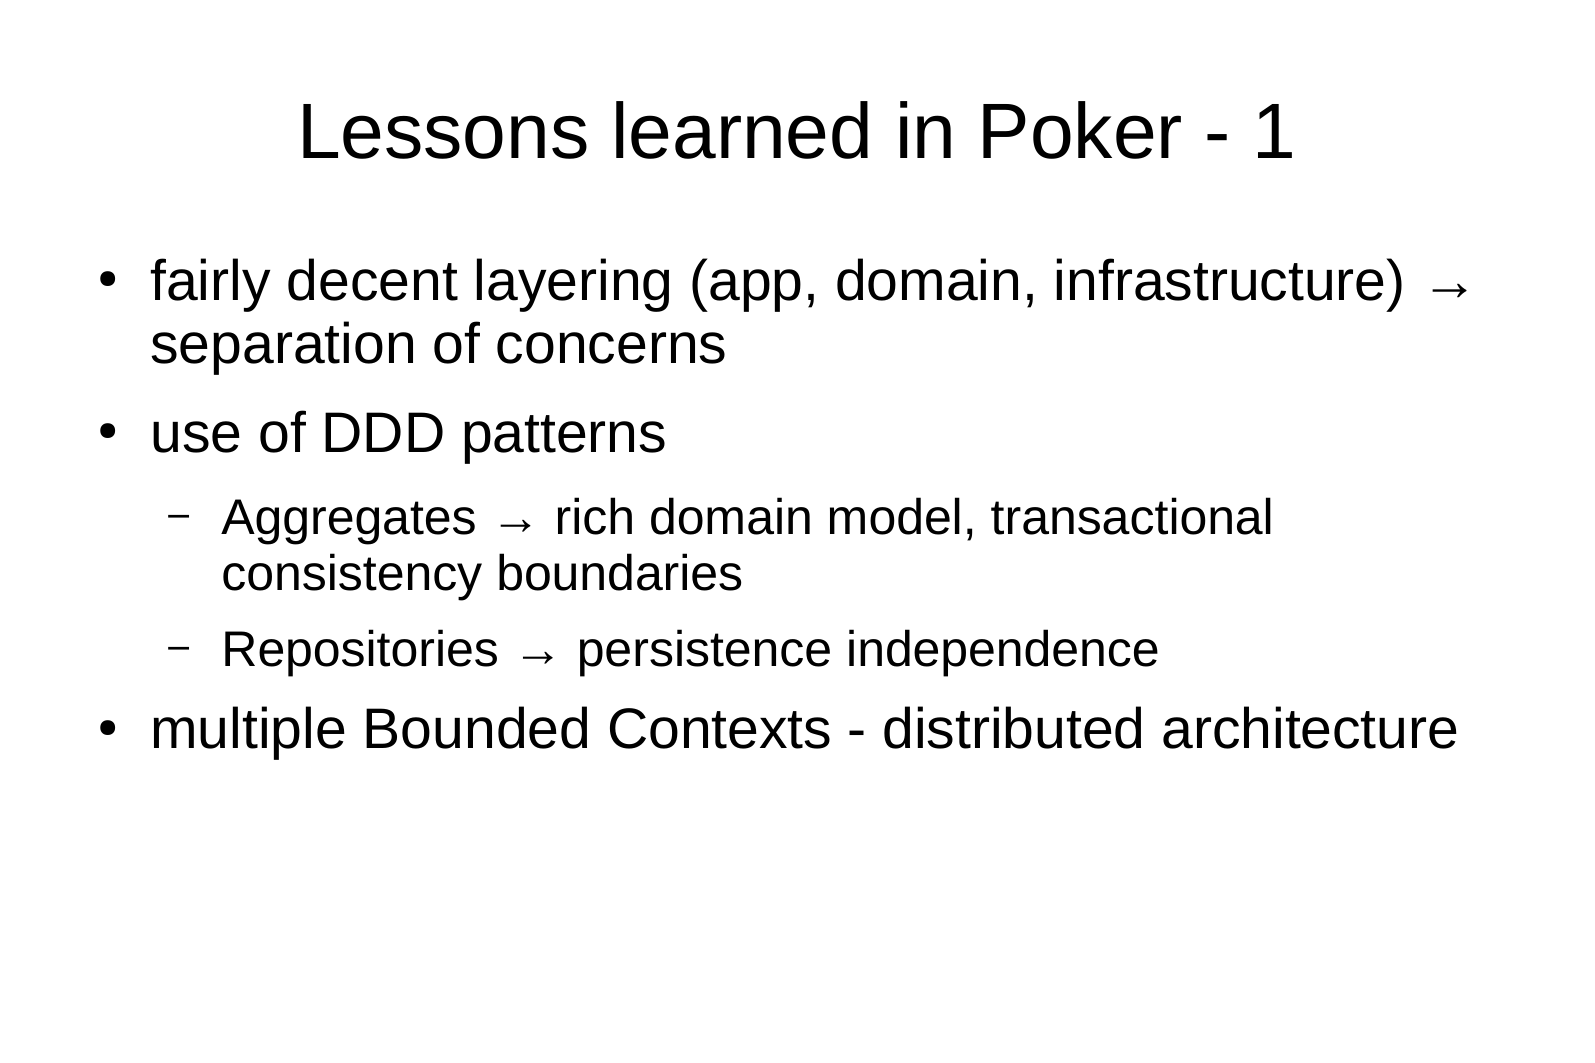

# Lessons learned in Poker - 1
fairly decent layering (app, domain, infrastructure) → separation of concerns
use of DDD patterns
Aggregates → rich domain model, transactional consistency boundaries
Repositories → persistence independence
multiple Bounded Contexts - distributed architecture